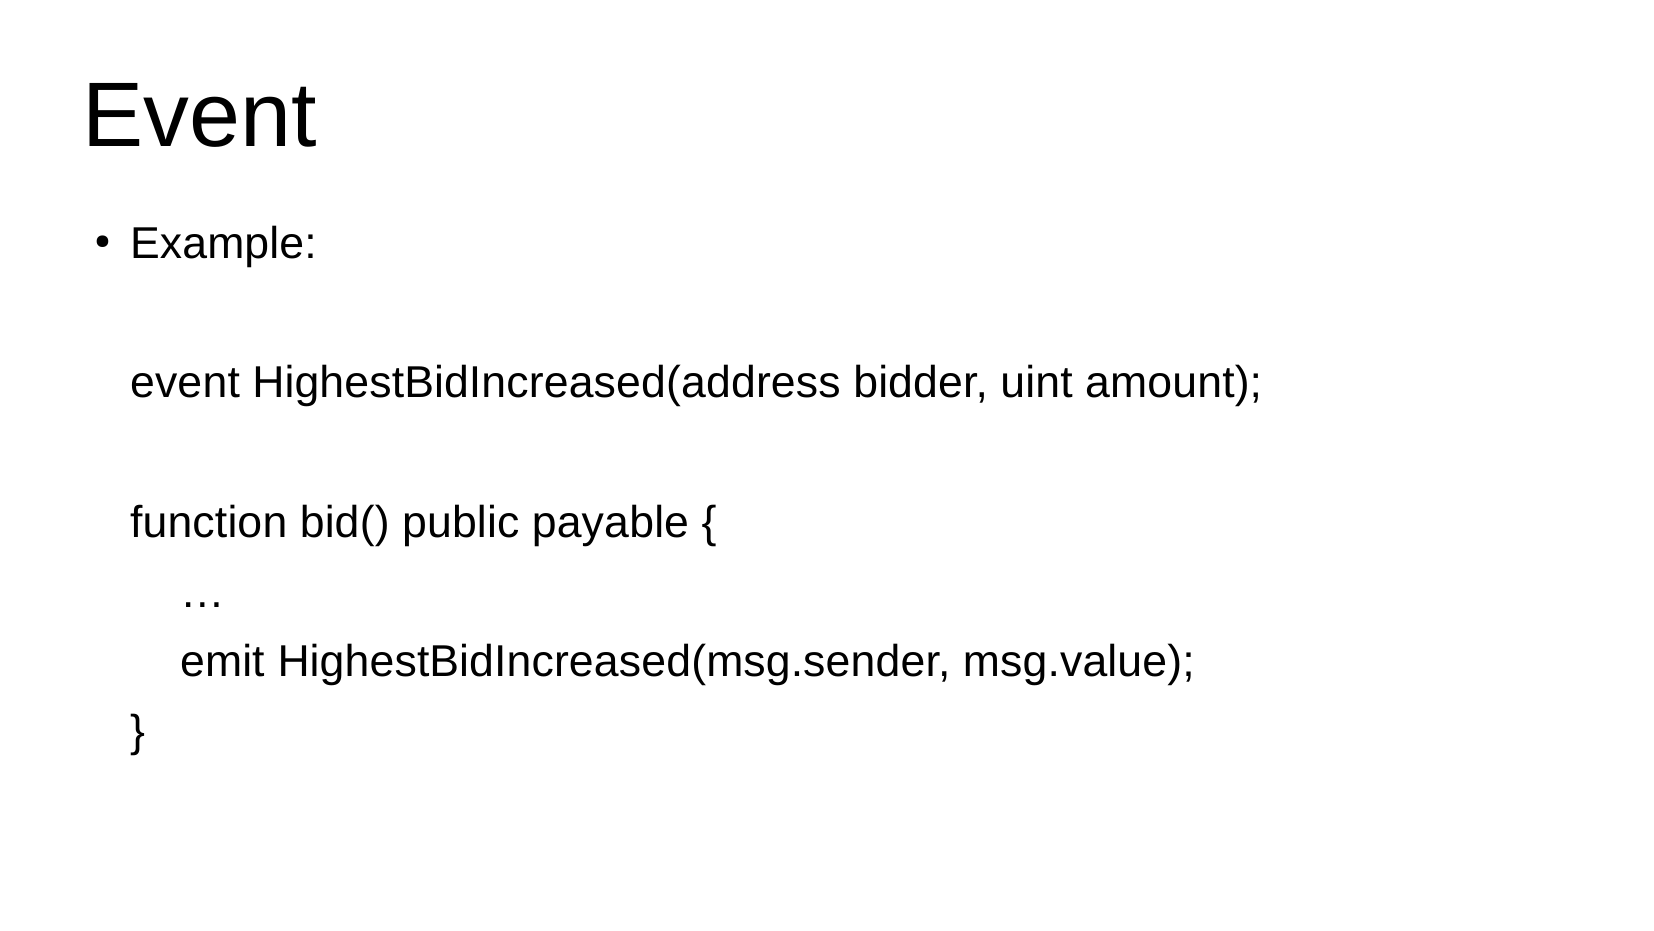

# Event
Example:
event HighestBidIncreased(address bidder, uint amount);
function bid() public payable {
 …
 emit HighestBidIncreased(msg.sender, msg.value);
}